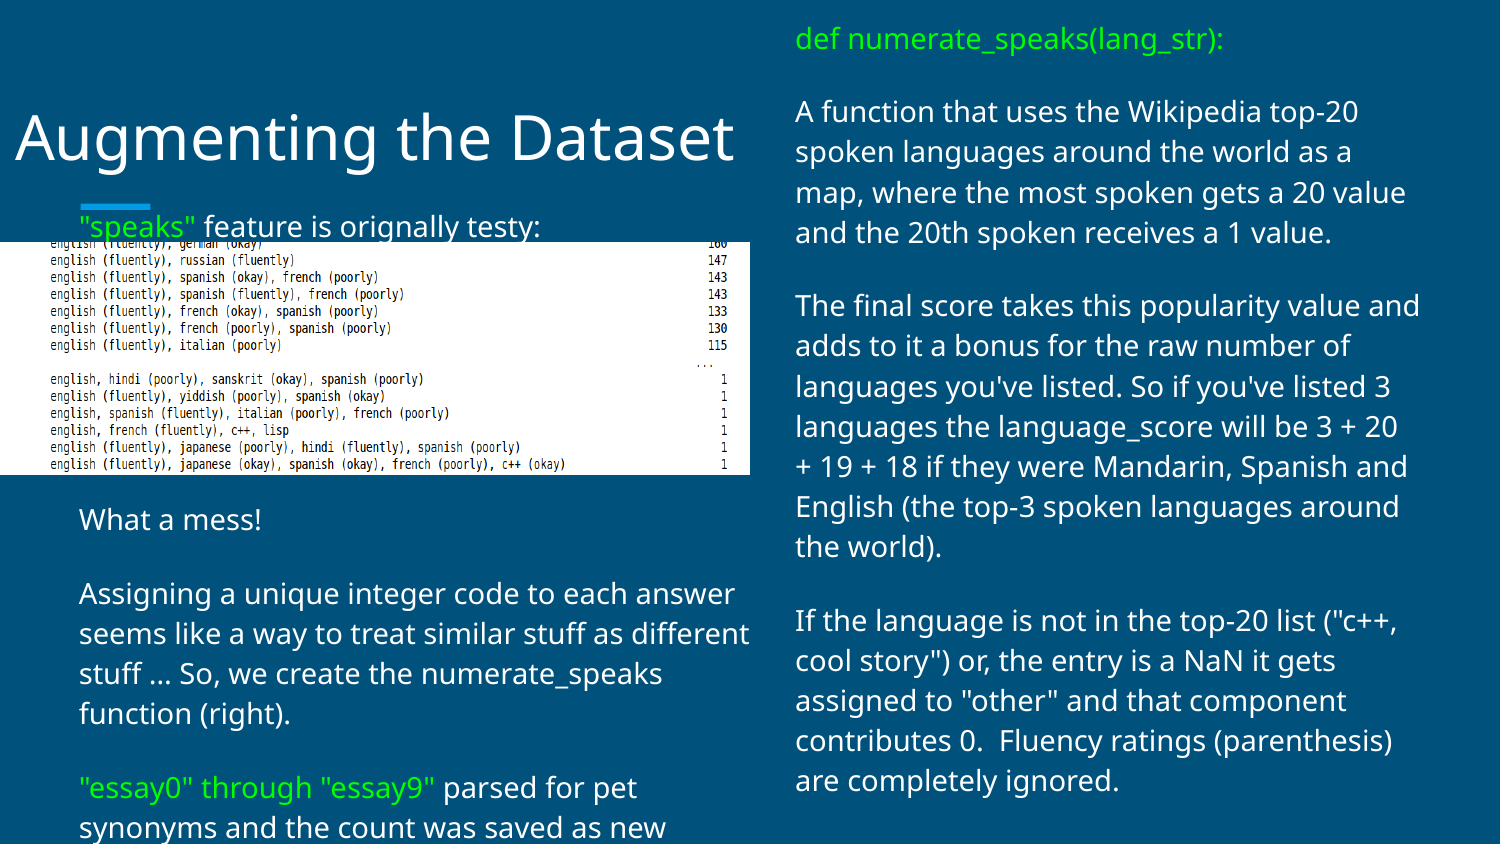

def numerate_speaks(lang_str):
A function that uses the Wikipedia top-20 spoken languages around the world as a map, where the most spoken gets a 20 value and the 20th spoken receives a 1 value.
The final score takes this popularity value and adds to it a bonus for the raw number of languages you've listed. So if you've listed 3 languages the language_score will be 3 + 20 + 19 + 18 if they were Mandarin, Spanish and English (the top-3 spoken languages around the world).
If the language is not in the top-20 list ("c++, cool story") or, the entry is a NaN it gets assigned to "other" and that component contributes 0. Fluency ratings (parenthesis) are completely ignored.
# Augmenting the Dataset
"speaks" feature is orignally testy:
What a mess!
Assigning a unique integer code to each answer seems like a way to treat similar stuff as different stuff … So, we create the numerate_speaks function (right).
"essay0" through "essay9" parsed for pet synonyms and the count was saved as new feature.